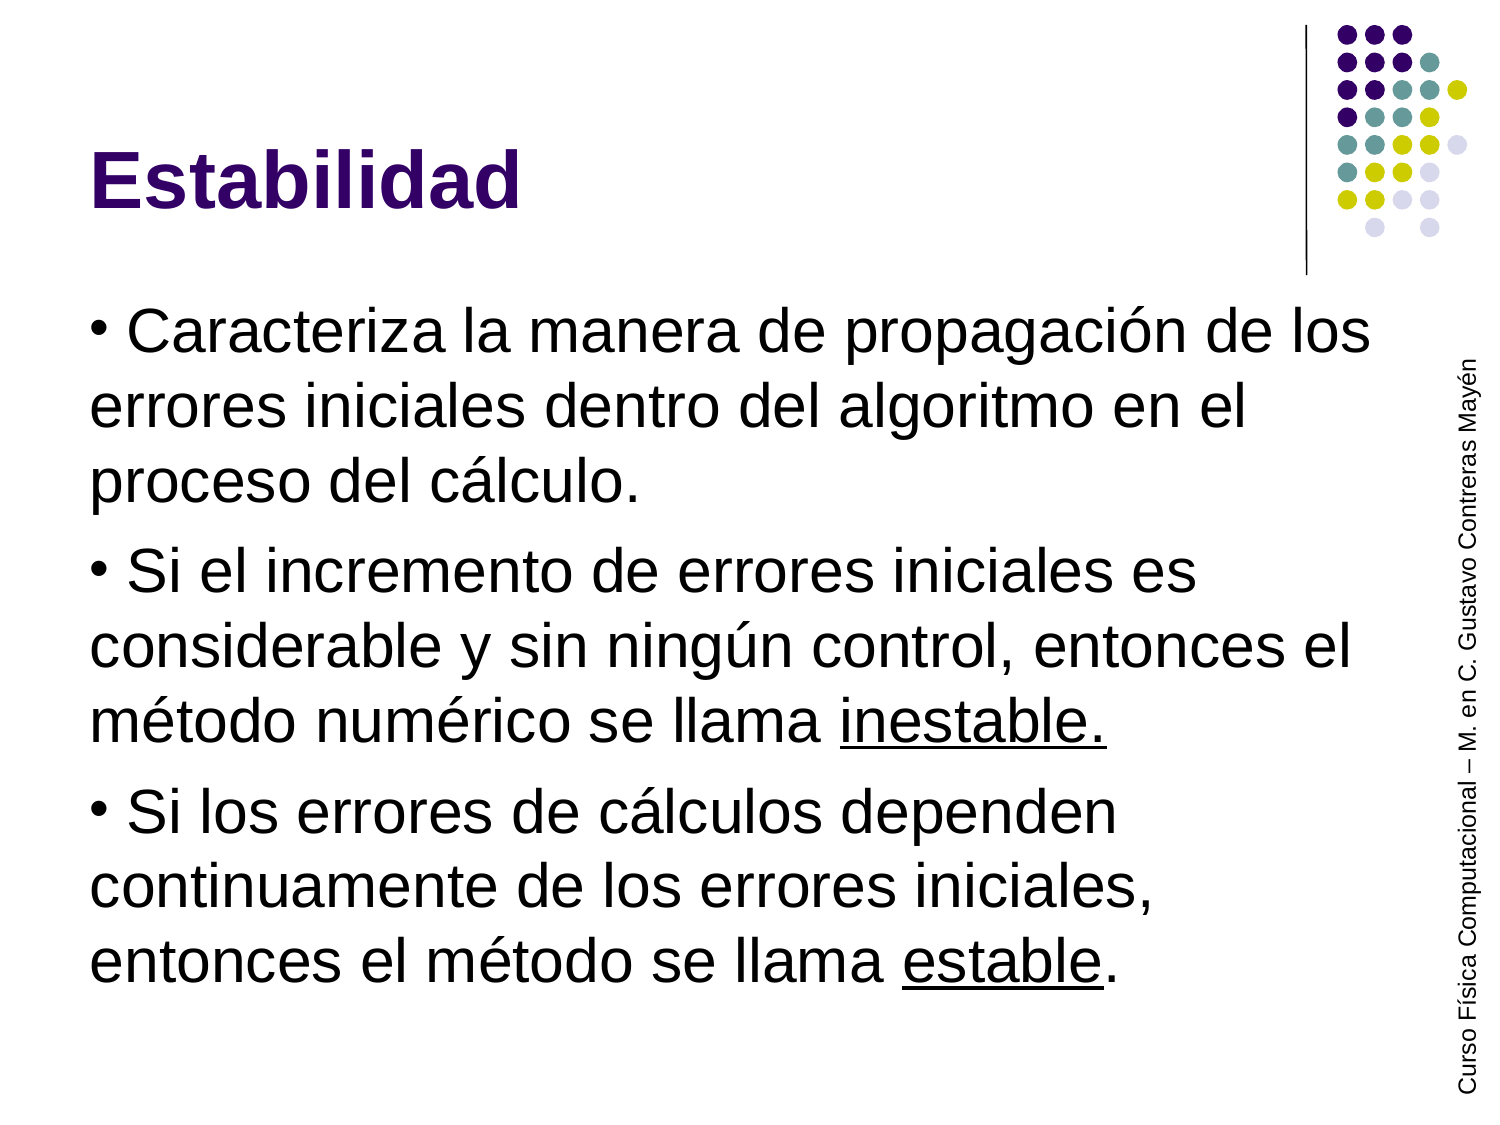

Estabilidad
 Caracteriza la manera de propagación de los errores iniciales dentro del algoritmo en el proceso del cálculo.
 Si el incremento de errores iniciales es considerable y sin ningún control, entonces el método numérico se llama inestable.
 Si los errores de cálculos dependen continuamente de los errores iniciales, entonces el método se llama estable.